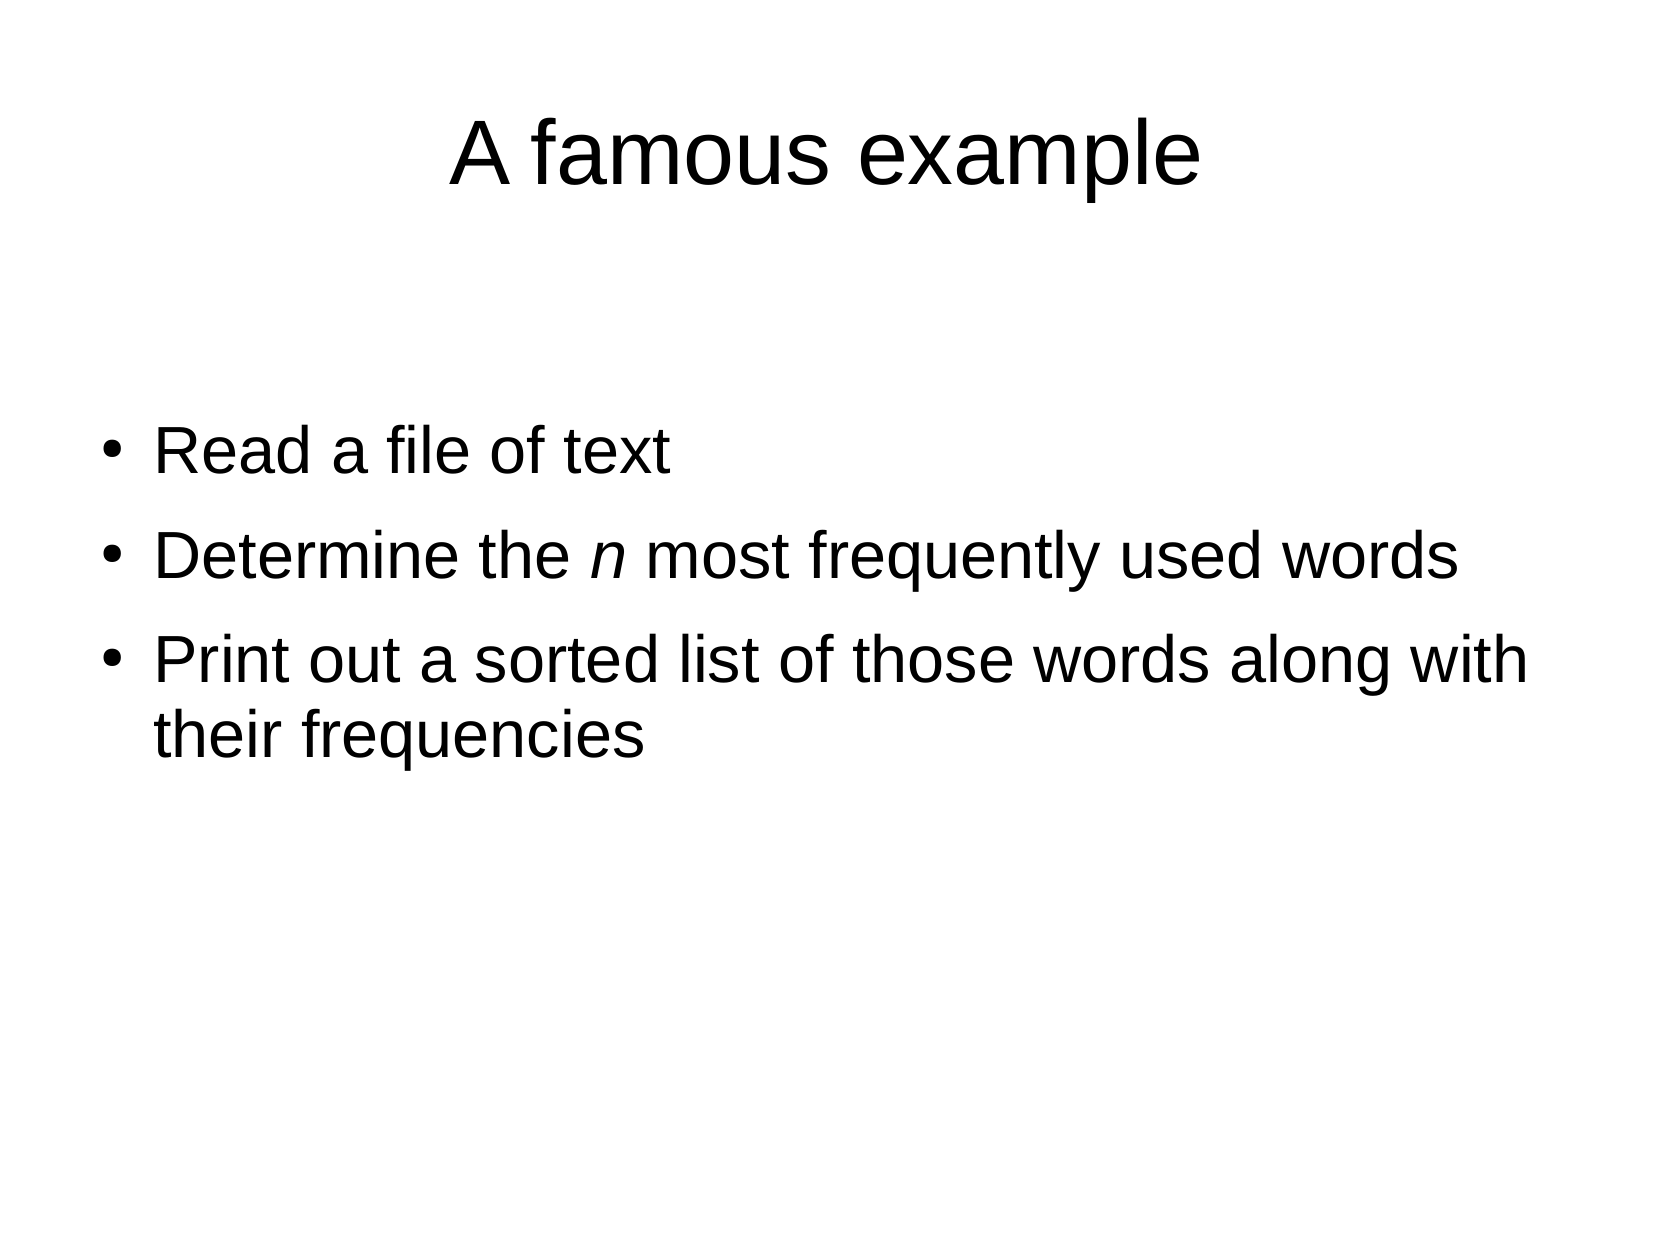

# A famous example
Read a file of text
Determine the n most frequently used words
Print out a sorted list of those words along with their frequencies